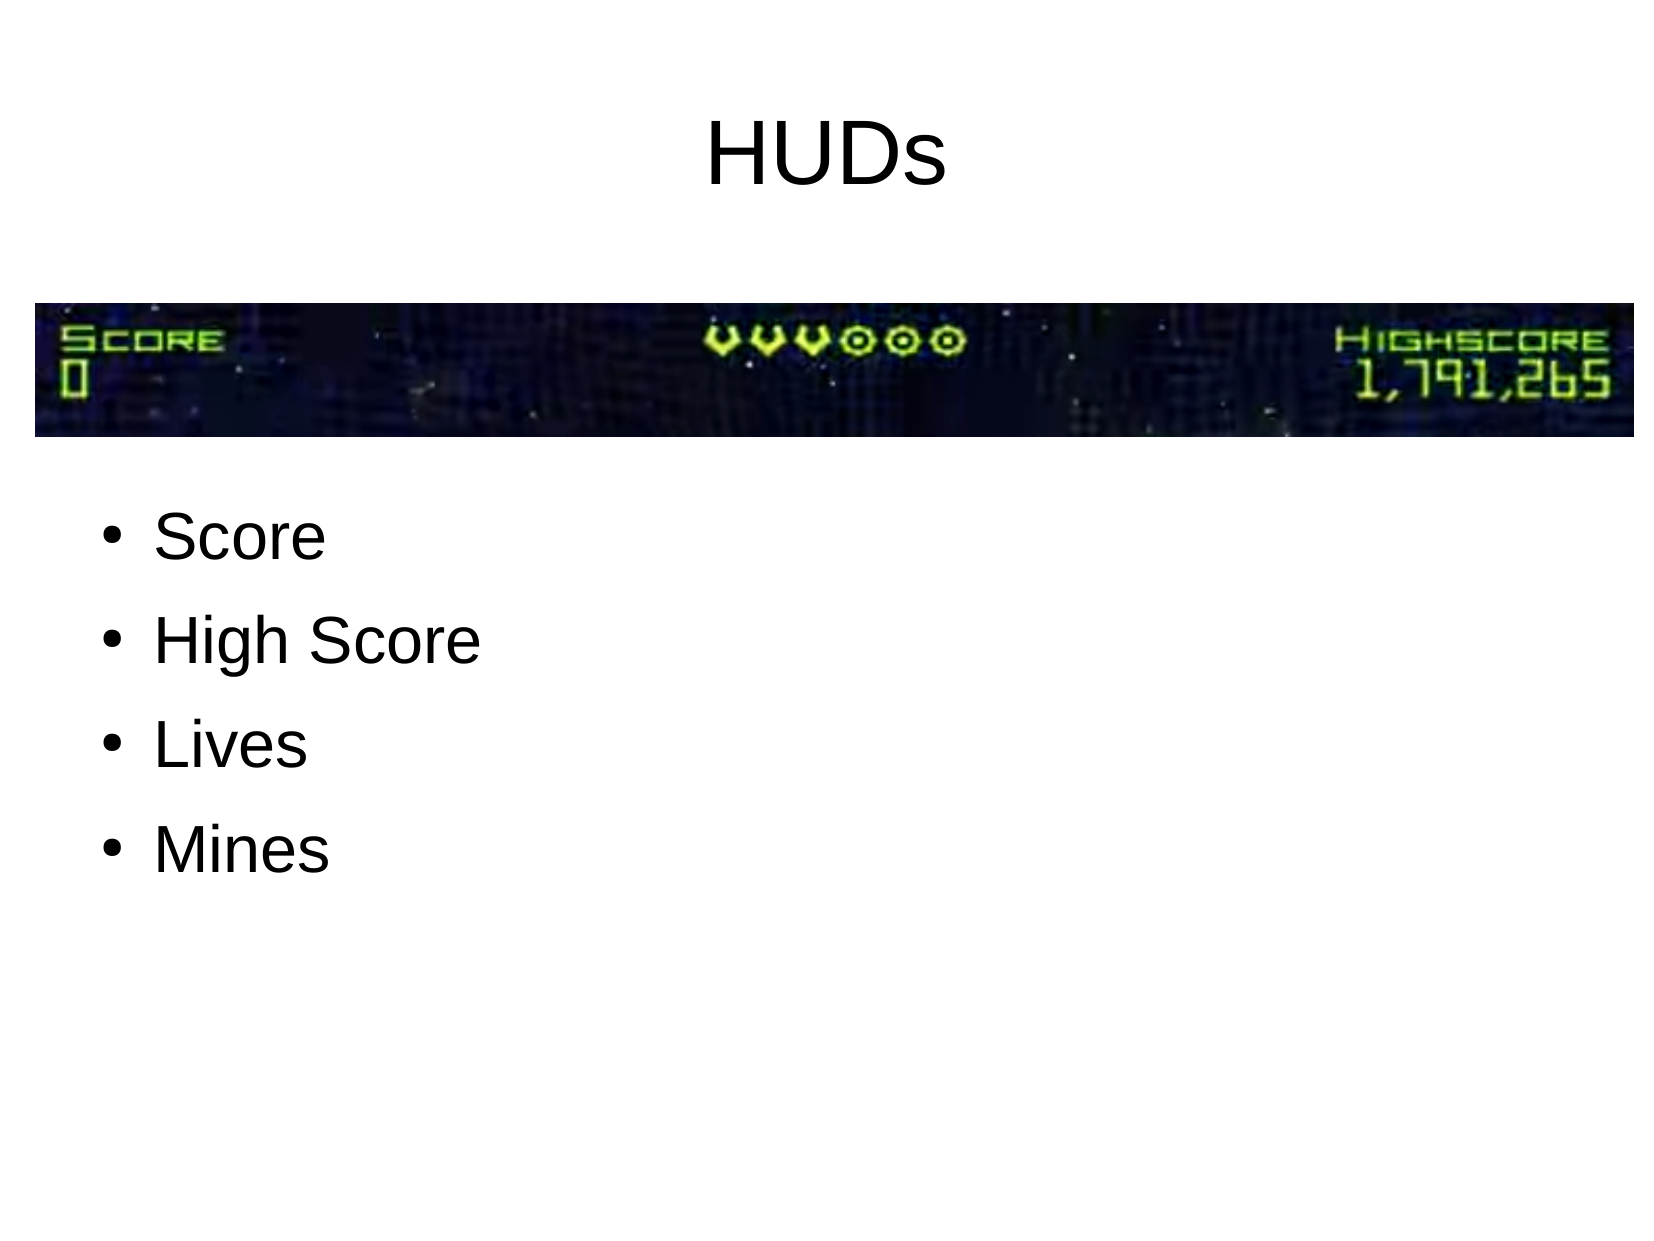

# HUDs
Score
High Score
Lives
Mines